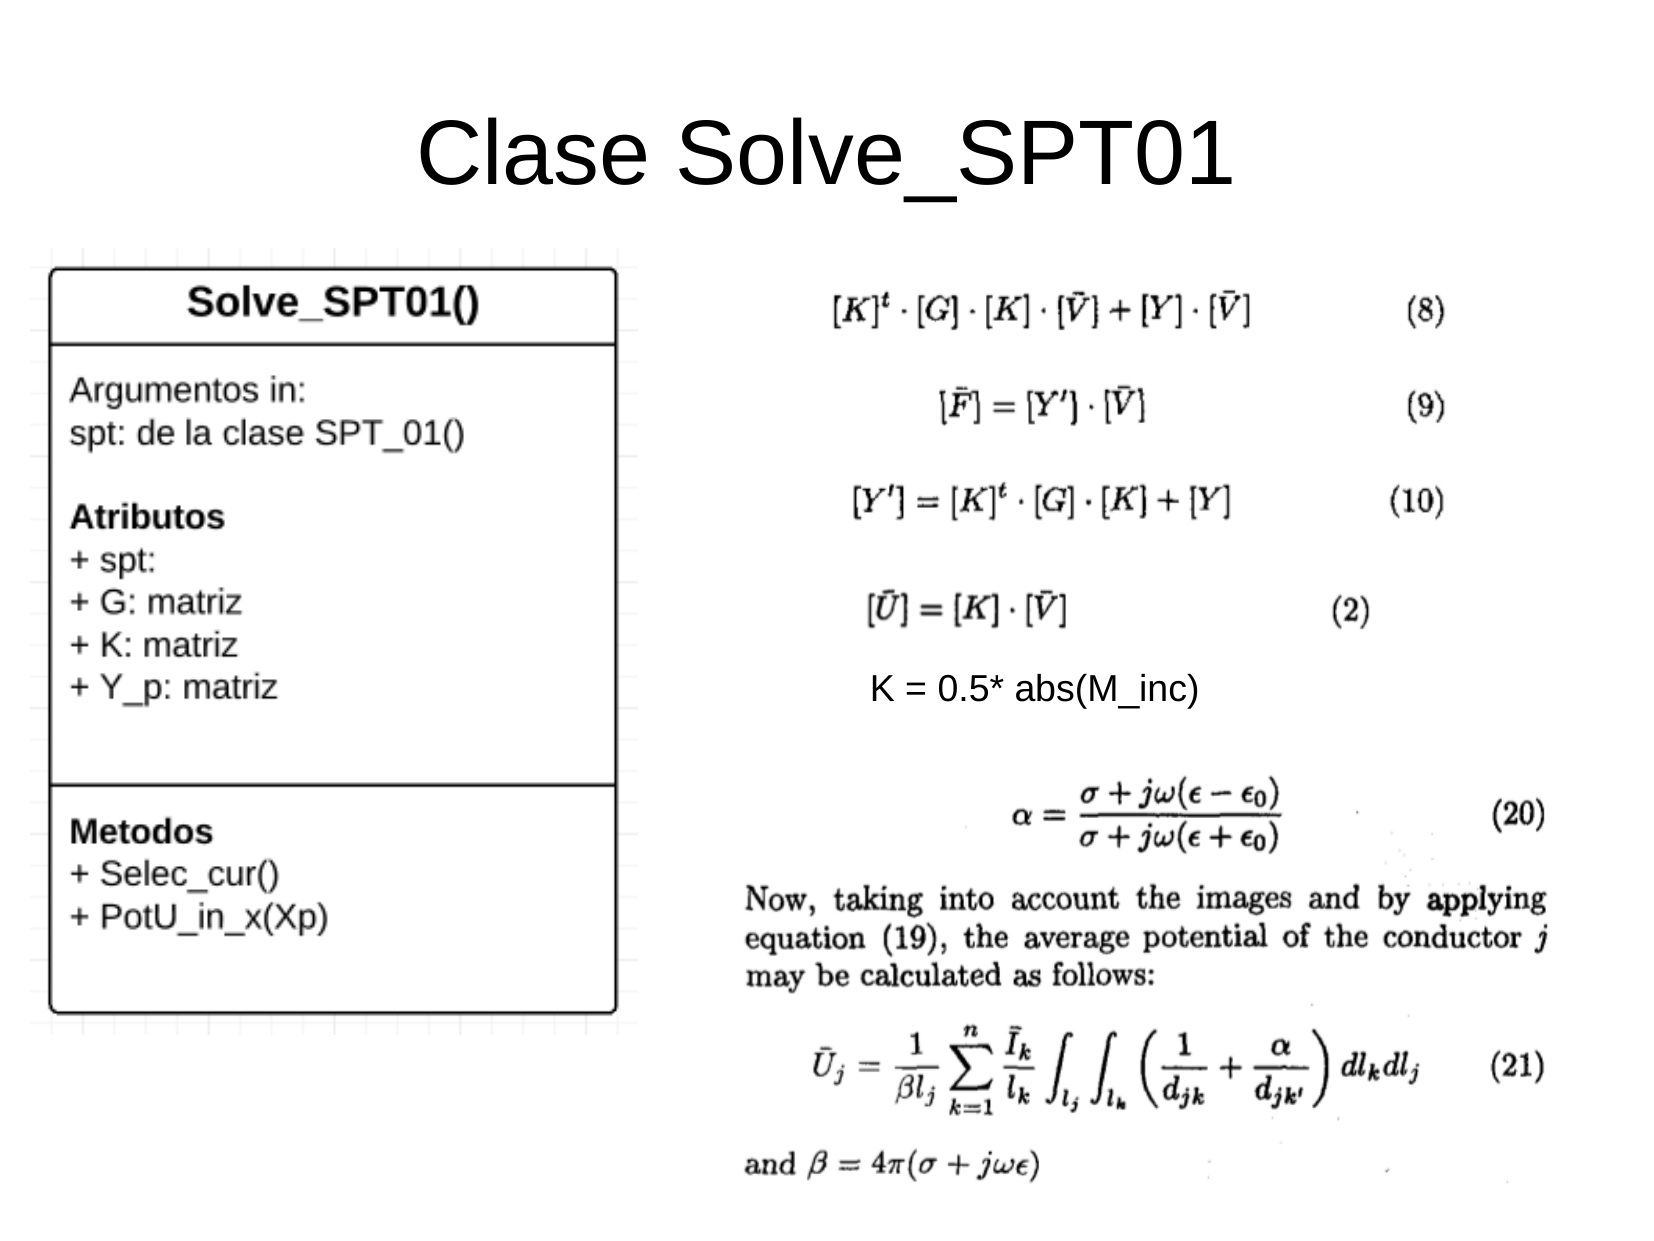

# Clase Solve_SPT01
K = 0.5* abs(M_inc)